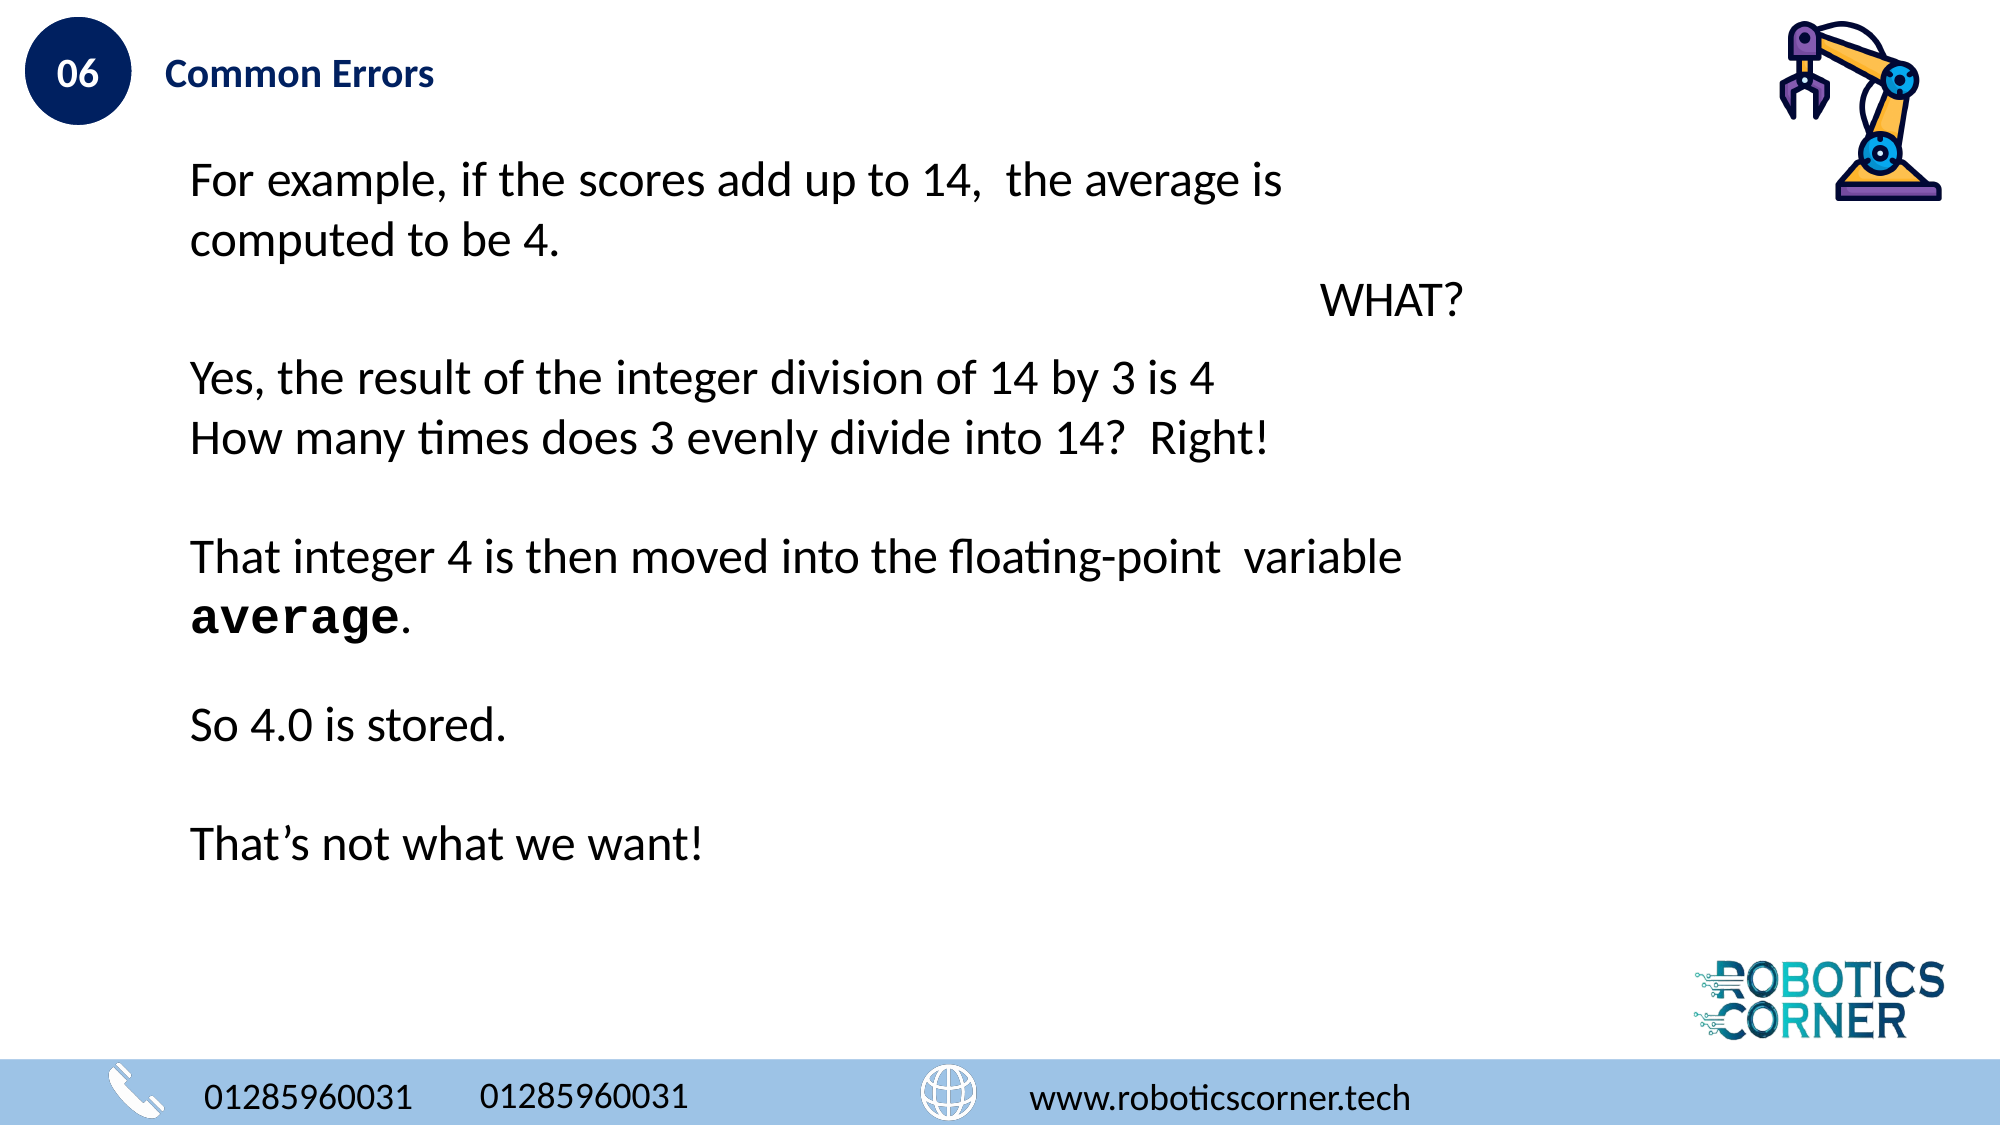

06
Common Errors
For example, if the scores add up to 14, the average is computed to be 4.
WHAT?
Yes, the result of the integer division of 14 by 3 is 4
How many times does 3 evenly divide into 14? Right!
That integer 4 is then moved into the floating-point variable average.
So 4.0 is stored.
That’s not what we want!
01285960031
01285960031
www.roboticscorner.tech